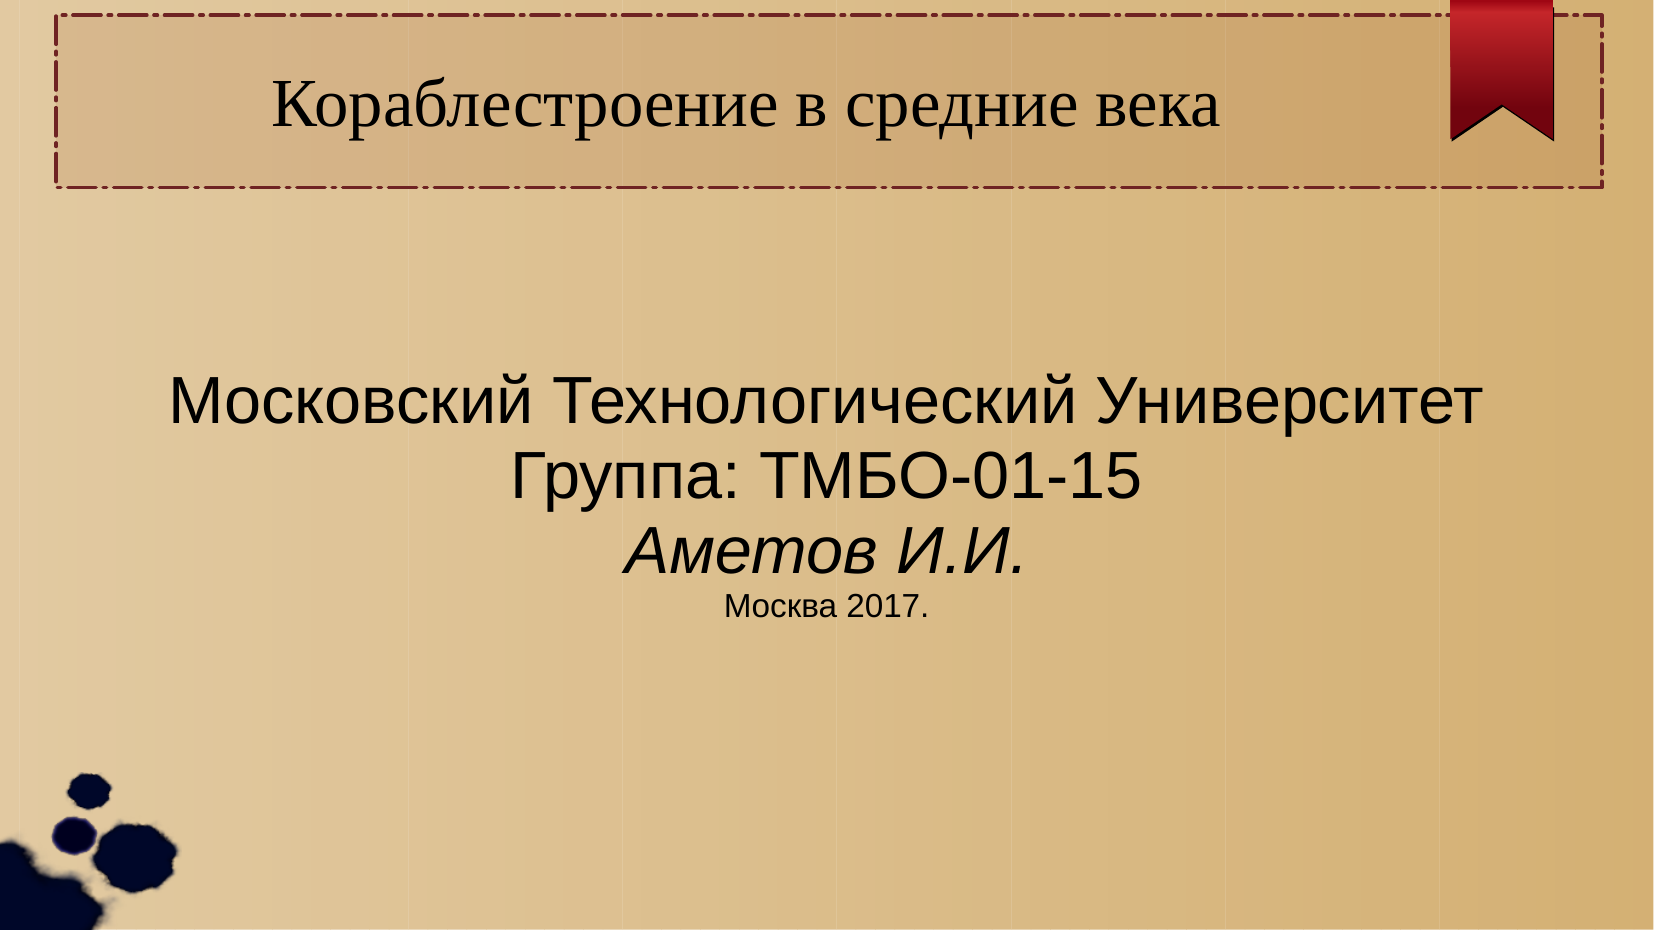

# Кораблестроение в средние века
Московский Технологический Университет
Группа: ТМБО-01-15
Аметов И.И.
Москва 2017.